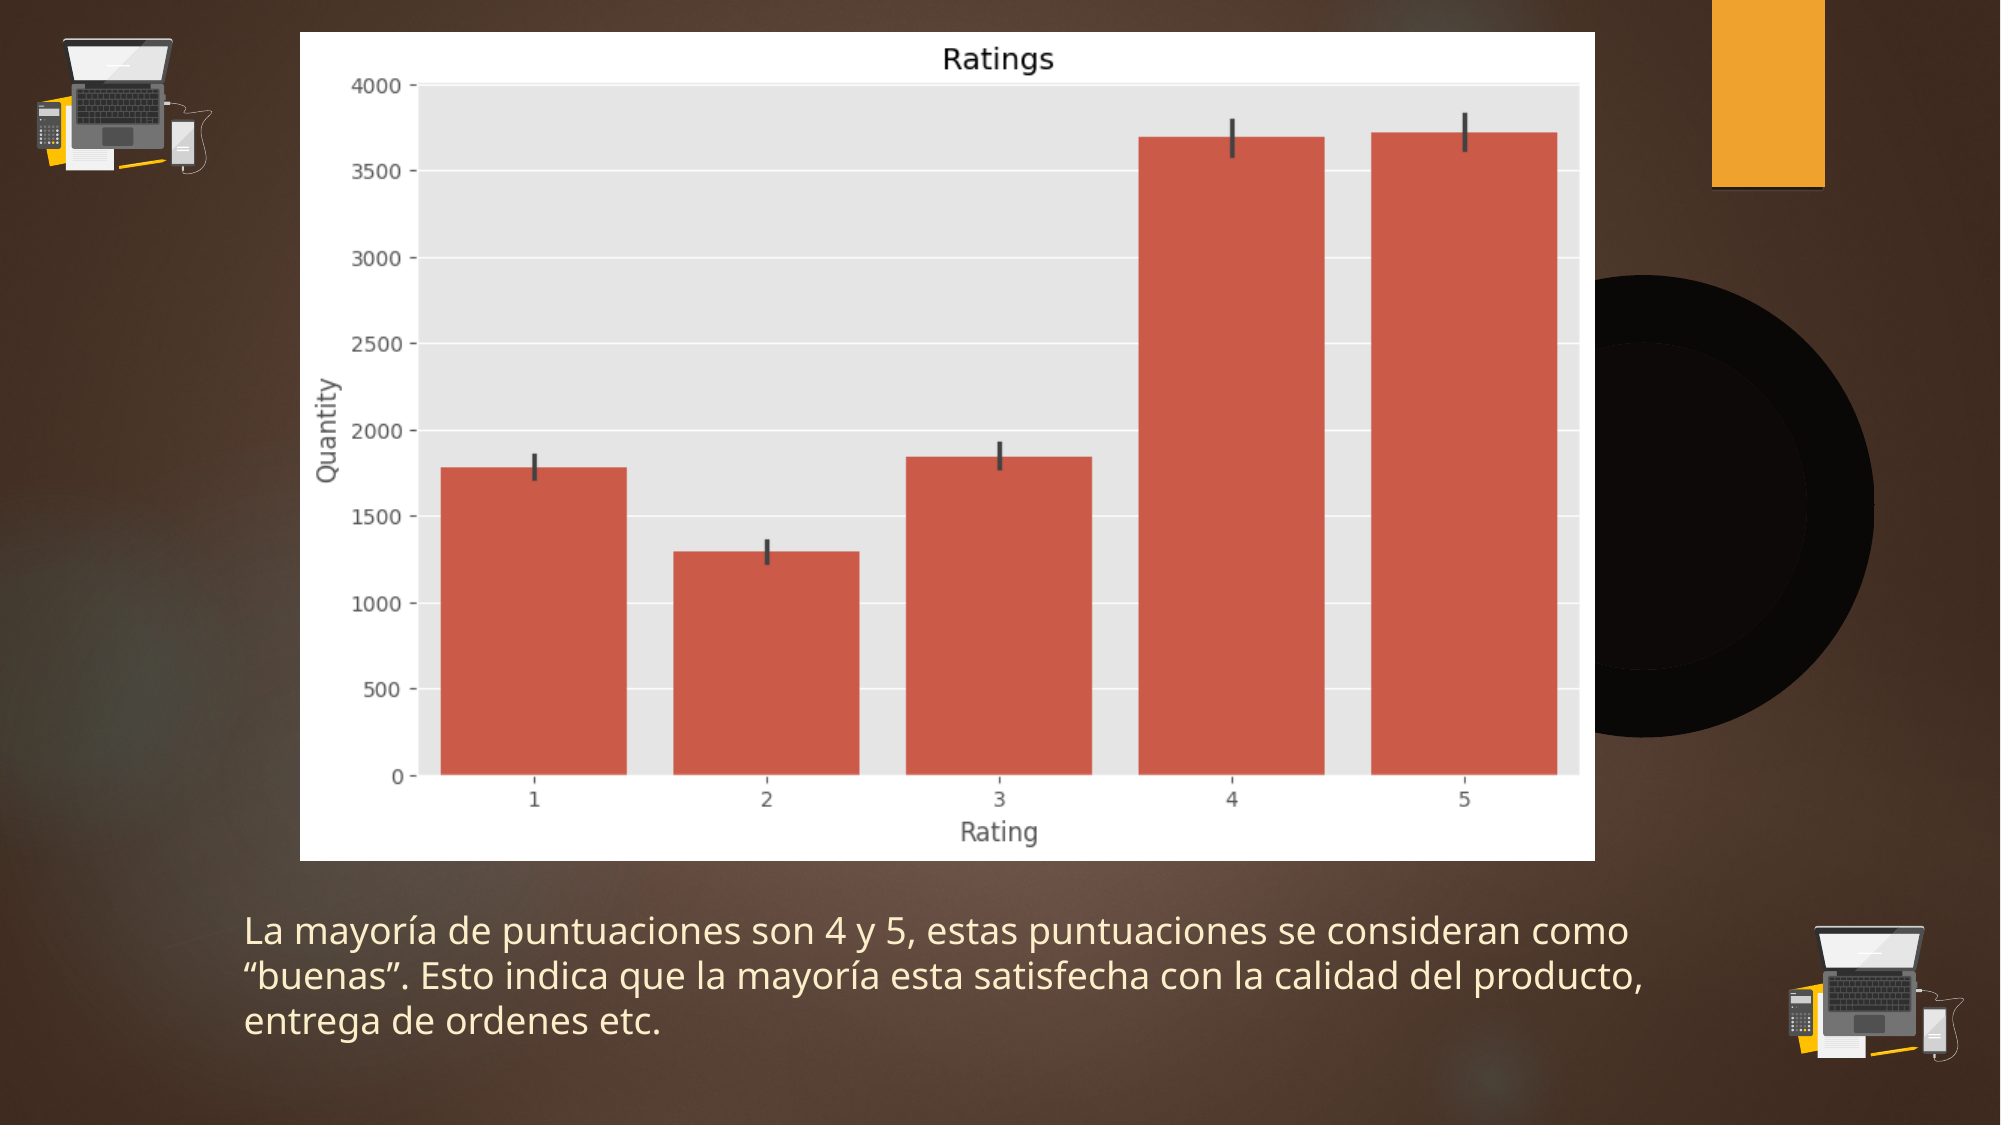

# La mayoría de puntuaciones son 4 y 5, estas puntuaciones se consideran como “buenas”. Esto indica que la mayoría esta satisfecha con la calidad del producto, entrega de ordenes etc.